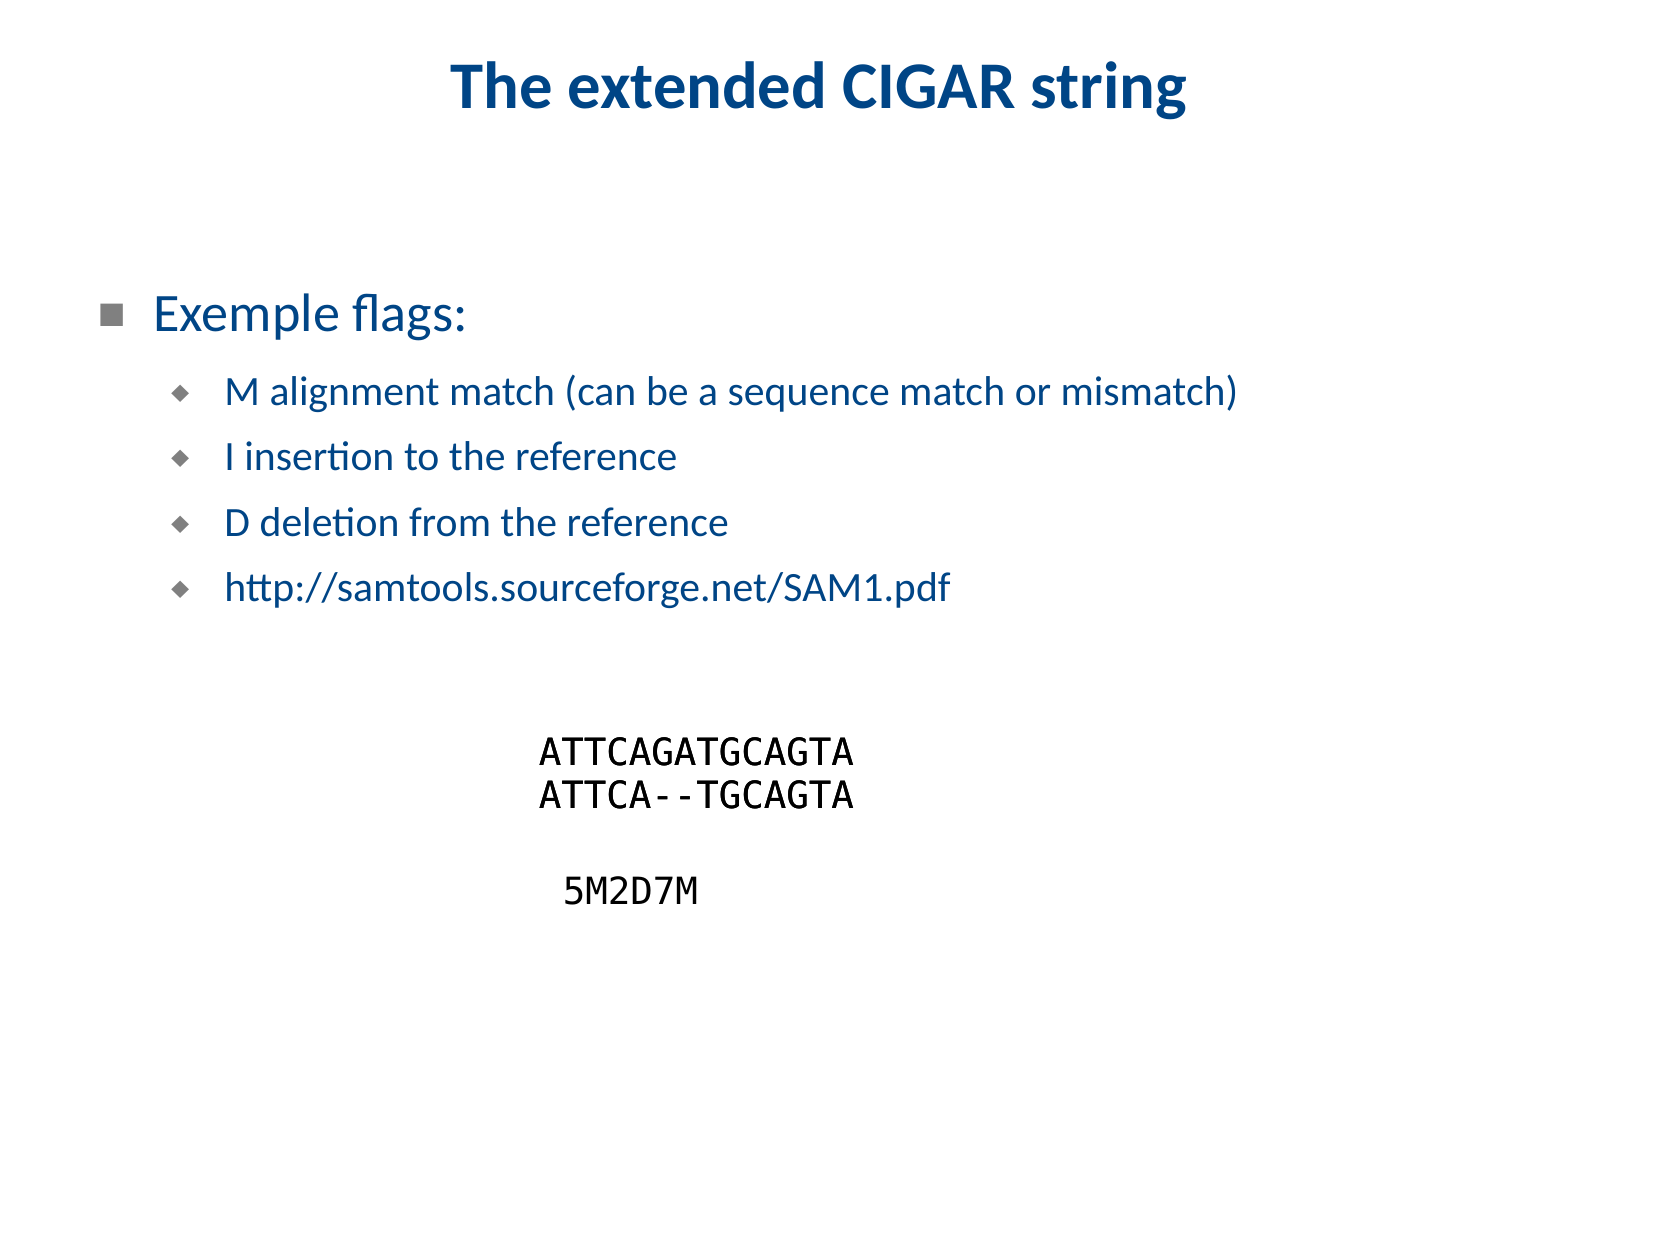

The extended CIGAR string
# Exemple flags:
M alignment match (can be a sequence match or mismatch)
I insertion to the reference
D deletion from the reference
http://samtools.sourceforge.net/SAM1.pdf
ATTCAGATGCAGTA
ATTCA--TGCAGTA
ATTCAGATGCAGTA
ATTCA--TGCAGTA
5M2D7M